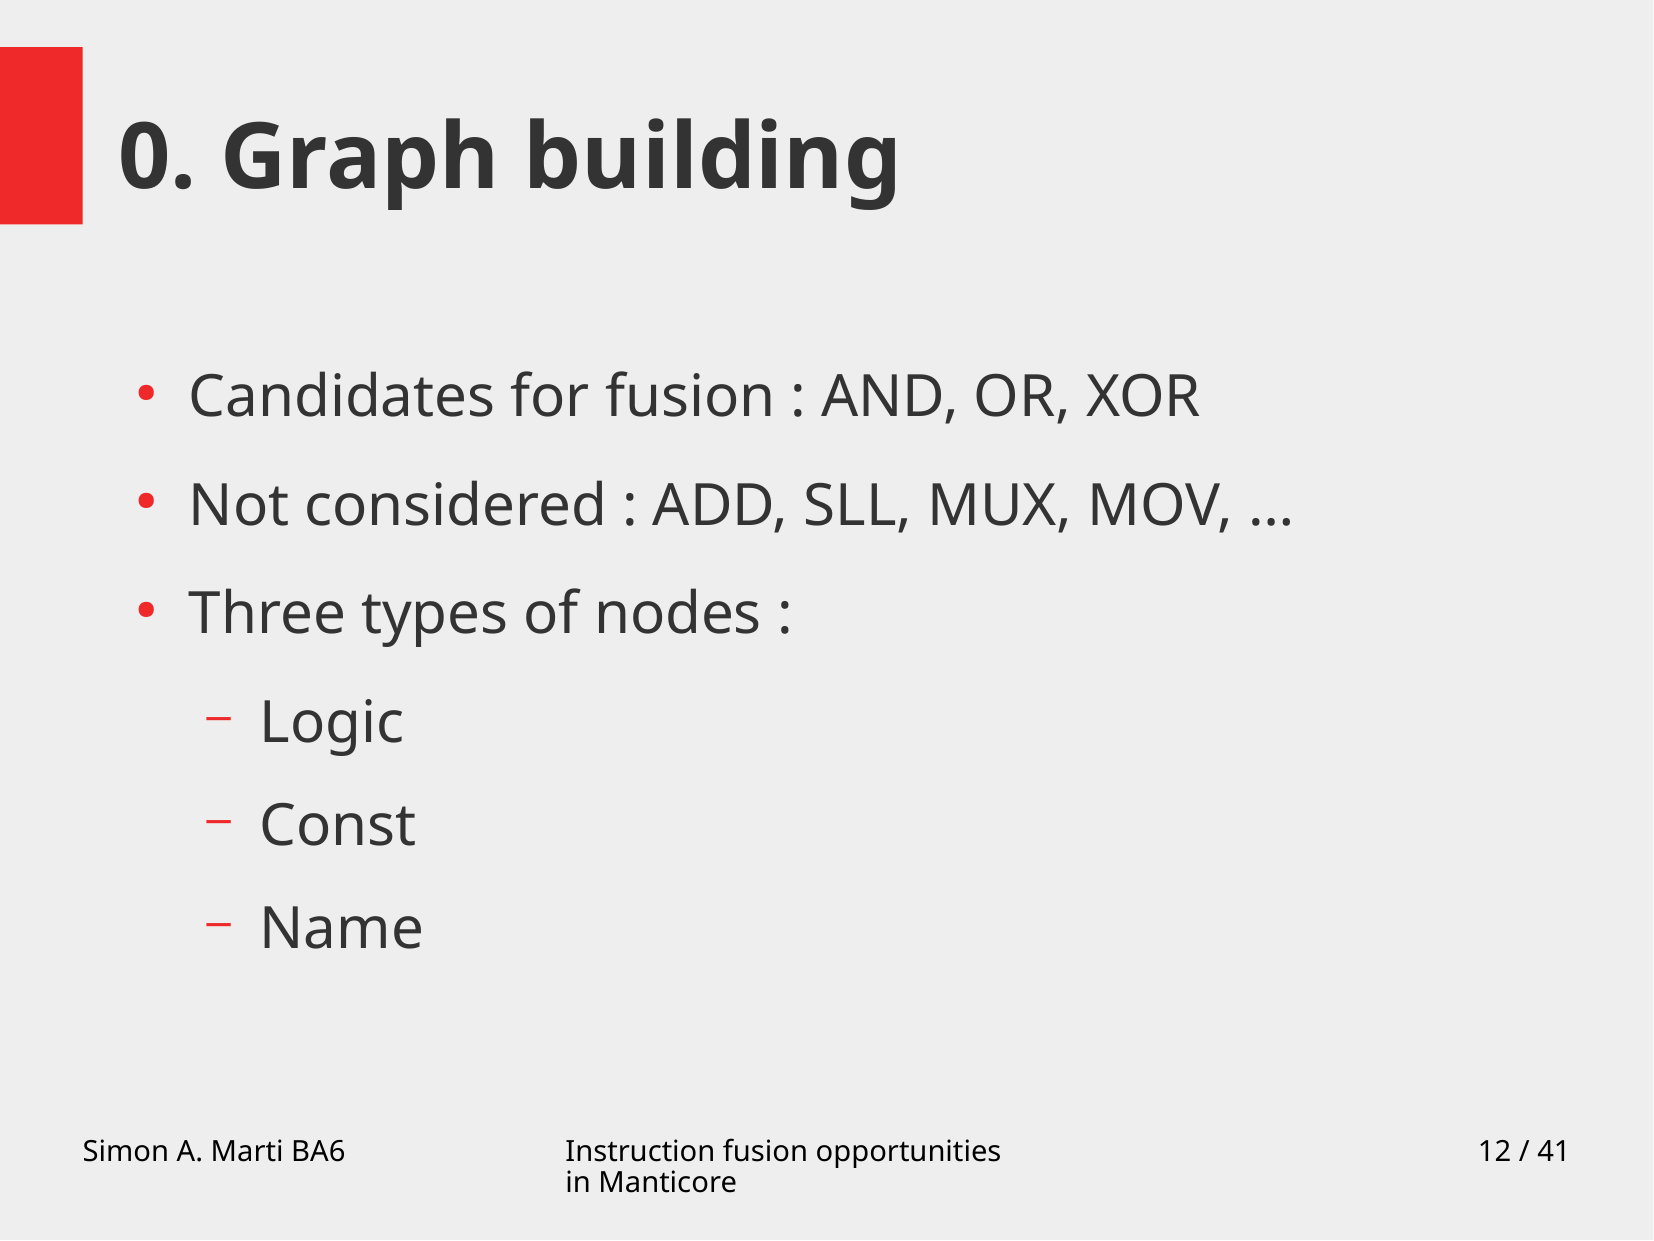

# 0. Graph building
Candidates for fusion : AND, OR, XOR
Not considered : ADD, SLL, MUX, MOV, …
Three types of nodes :
Logic
Const
Name
Simon A. Marti BA6
Instruction fusion opportunities in Manticore
12